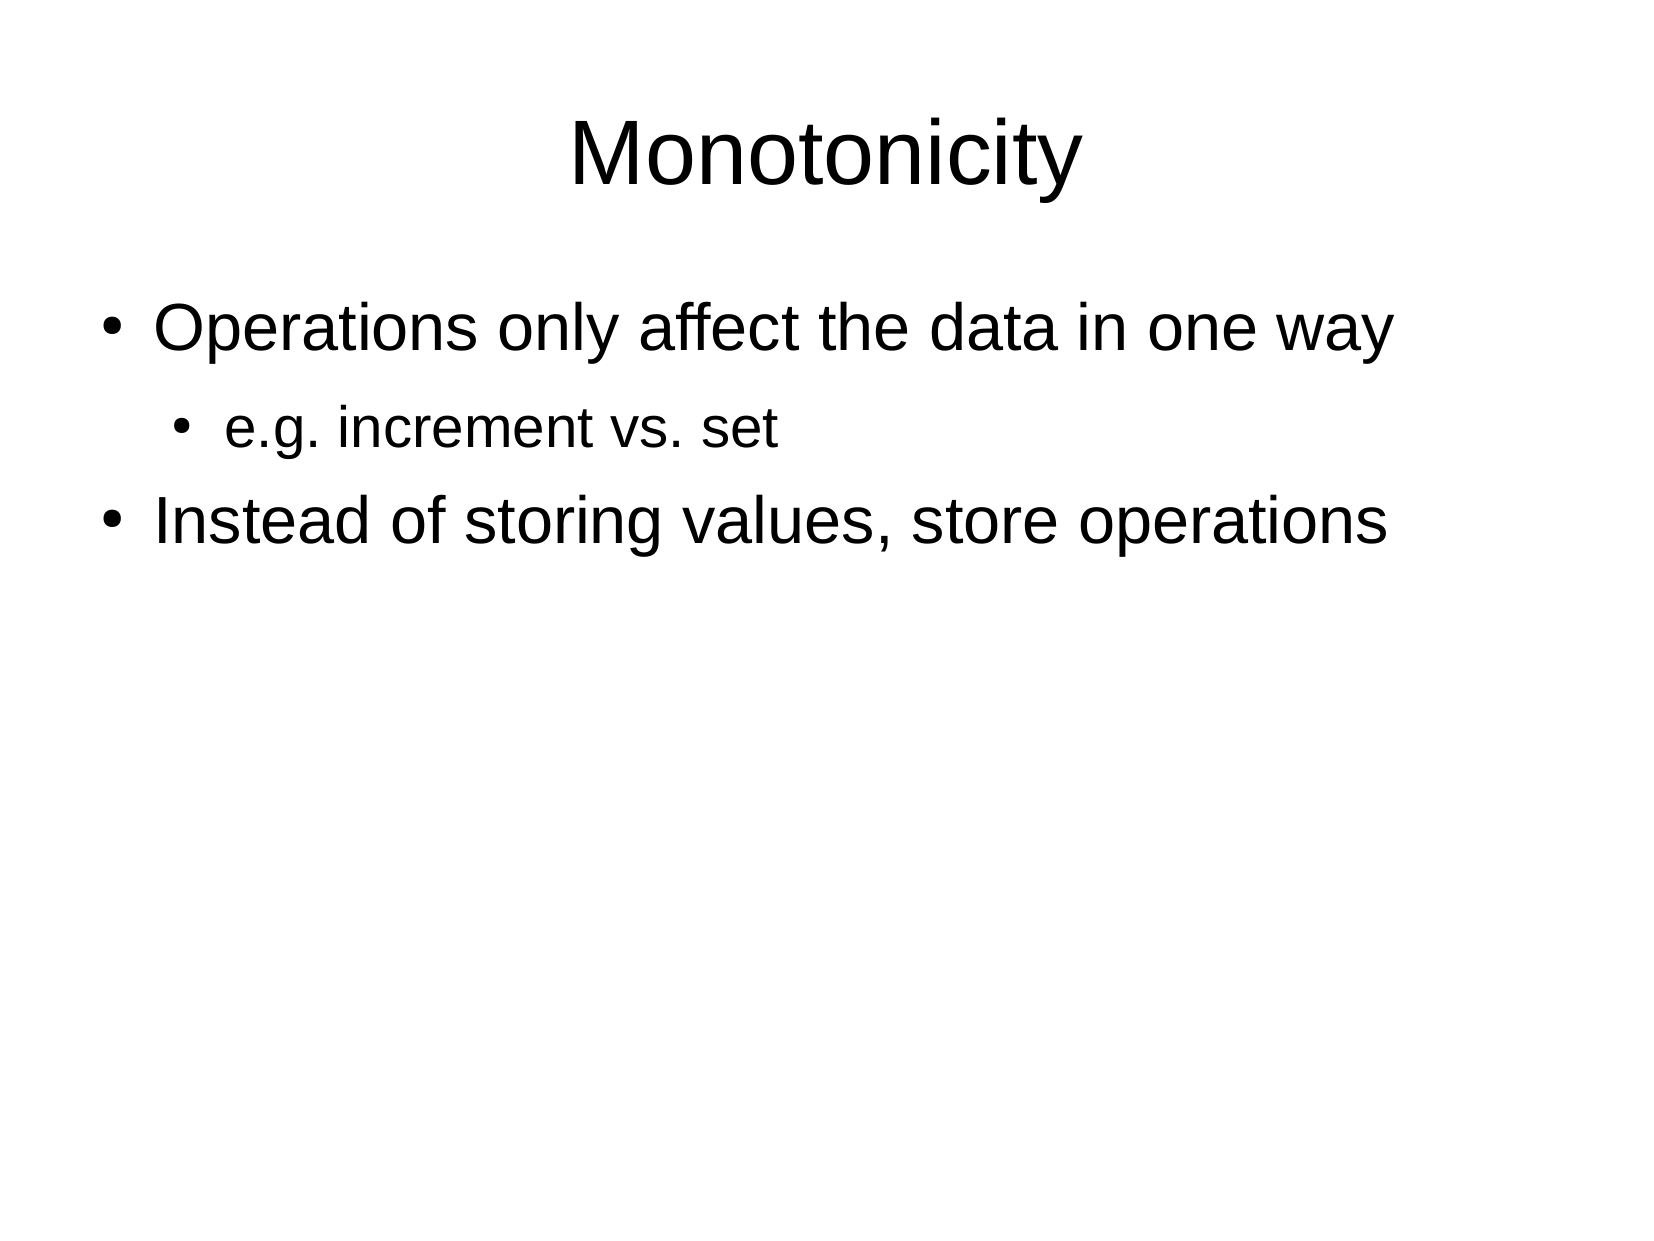

# Monotonicity
Operations only affect the data in one way
e.g. increment vs. set
Instead of storing values, store operations